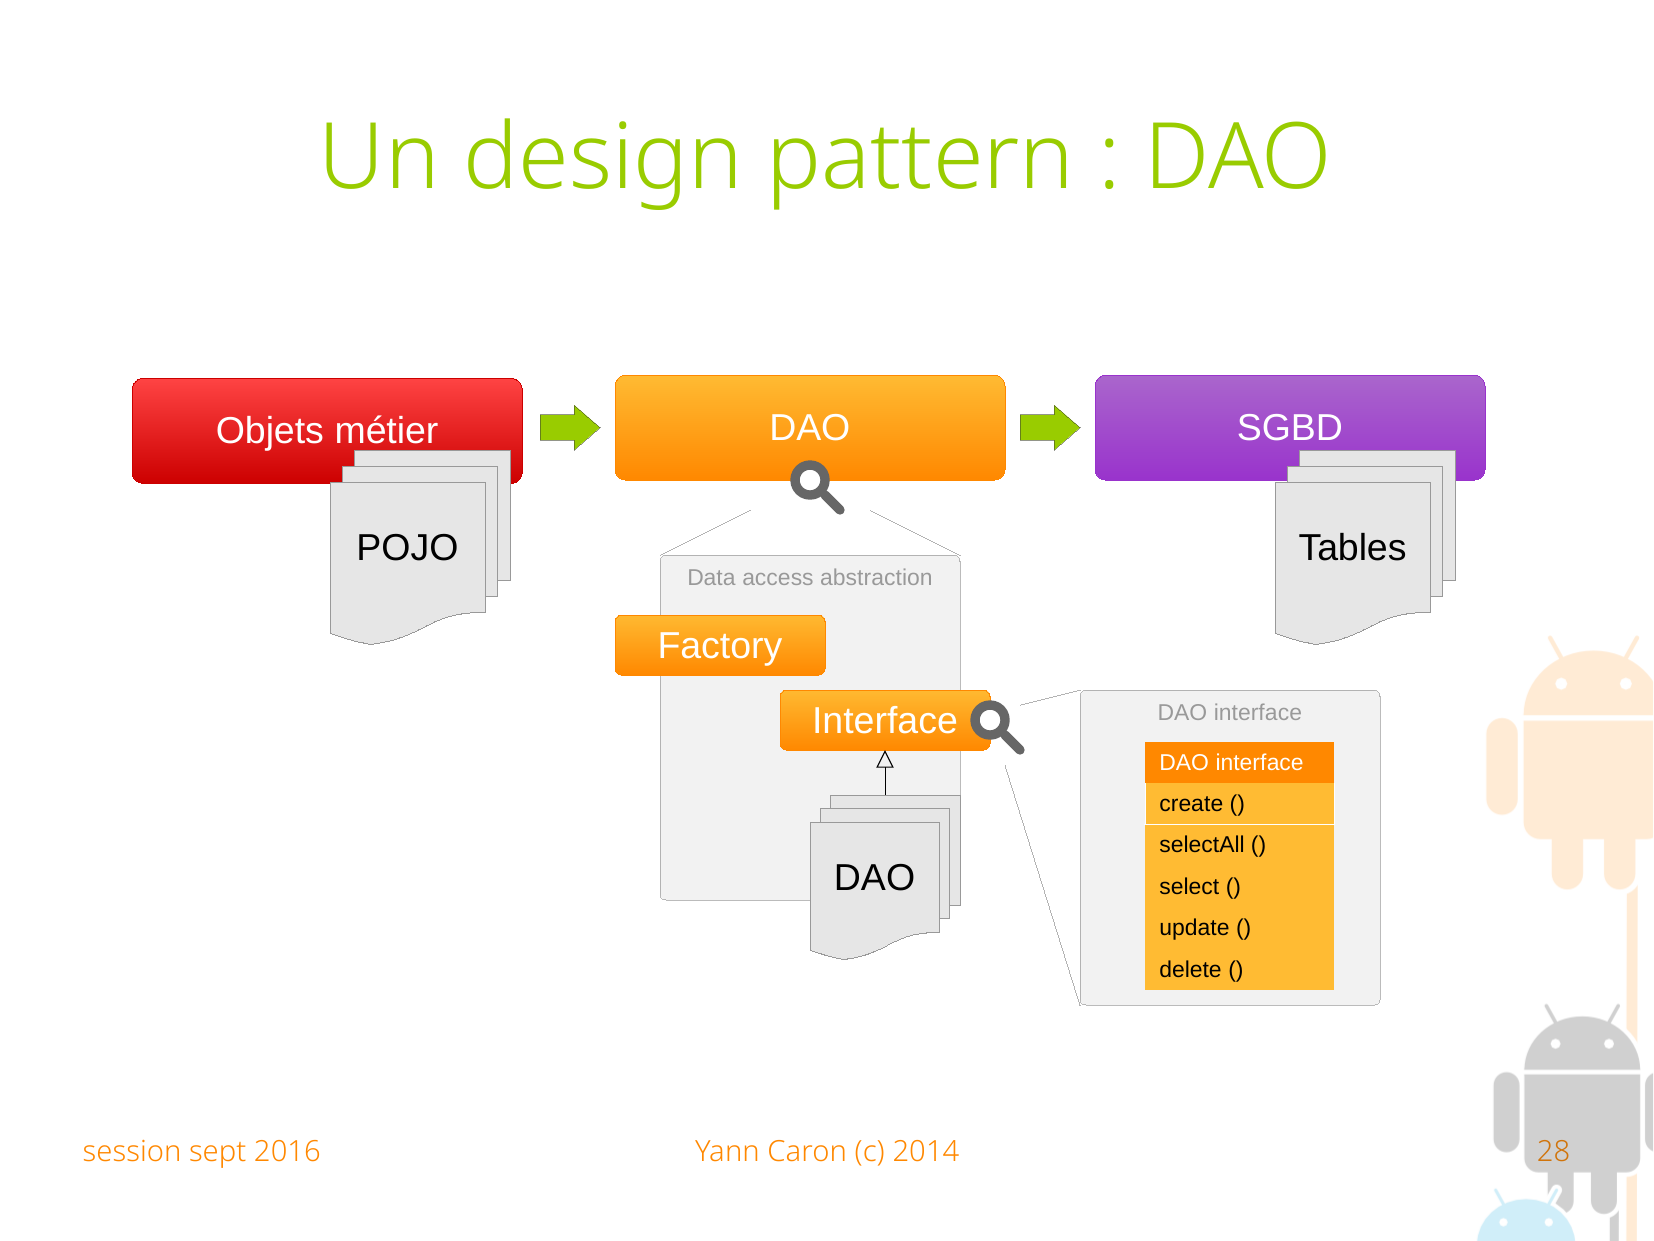

# Un design pattern : DAO
DAO
SGBD
Objets métier
POJO
Tables
Data access abstraction
Factory
Interface
DAO interface
| DAO interface |
| --- |
| create () |
| selectAll () |
| select () |
| update () |
| delete () |
DAO
session sept 2016
Yann Caron (c) 2014
28